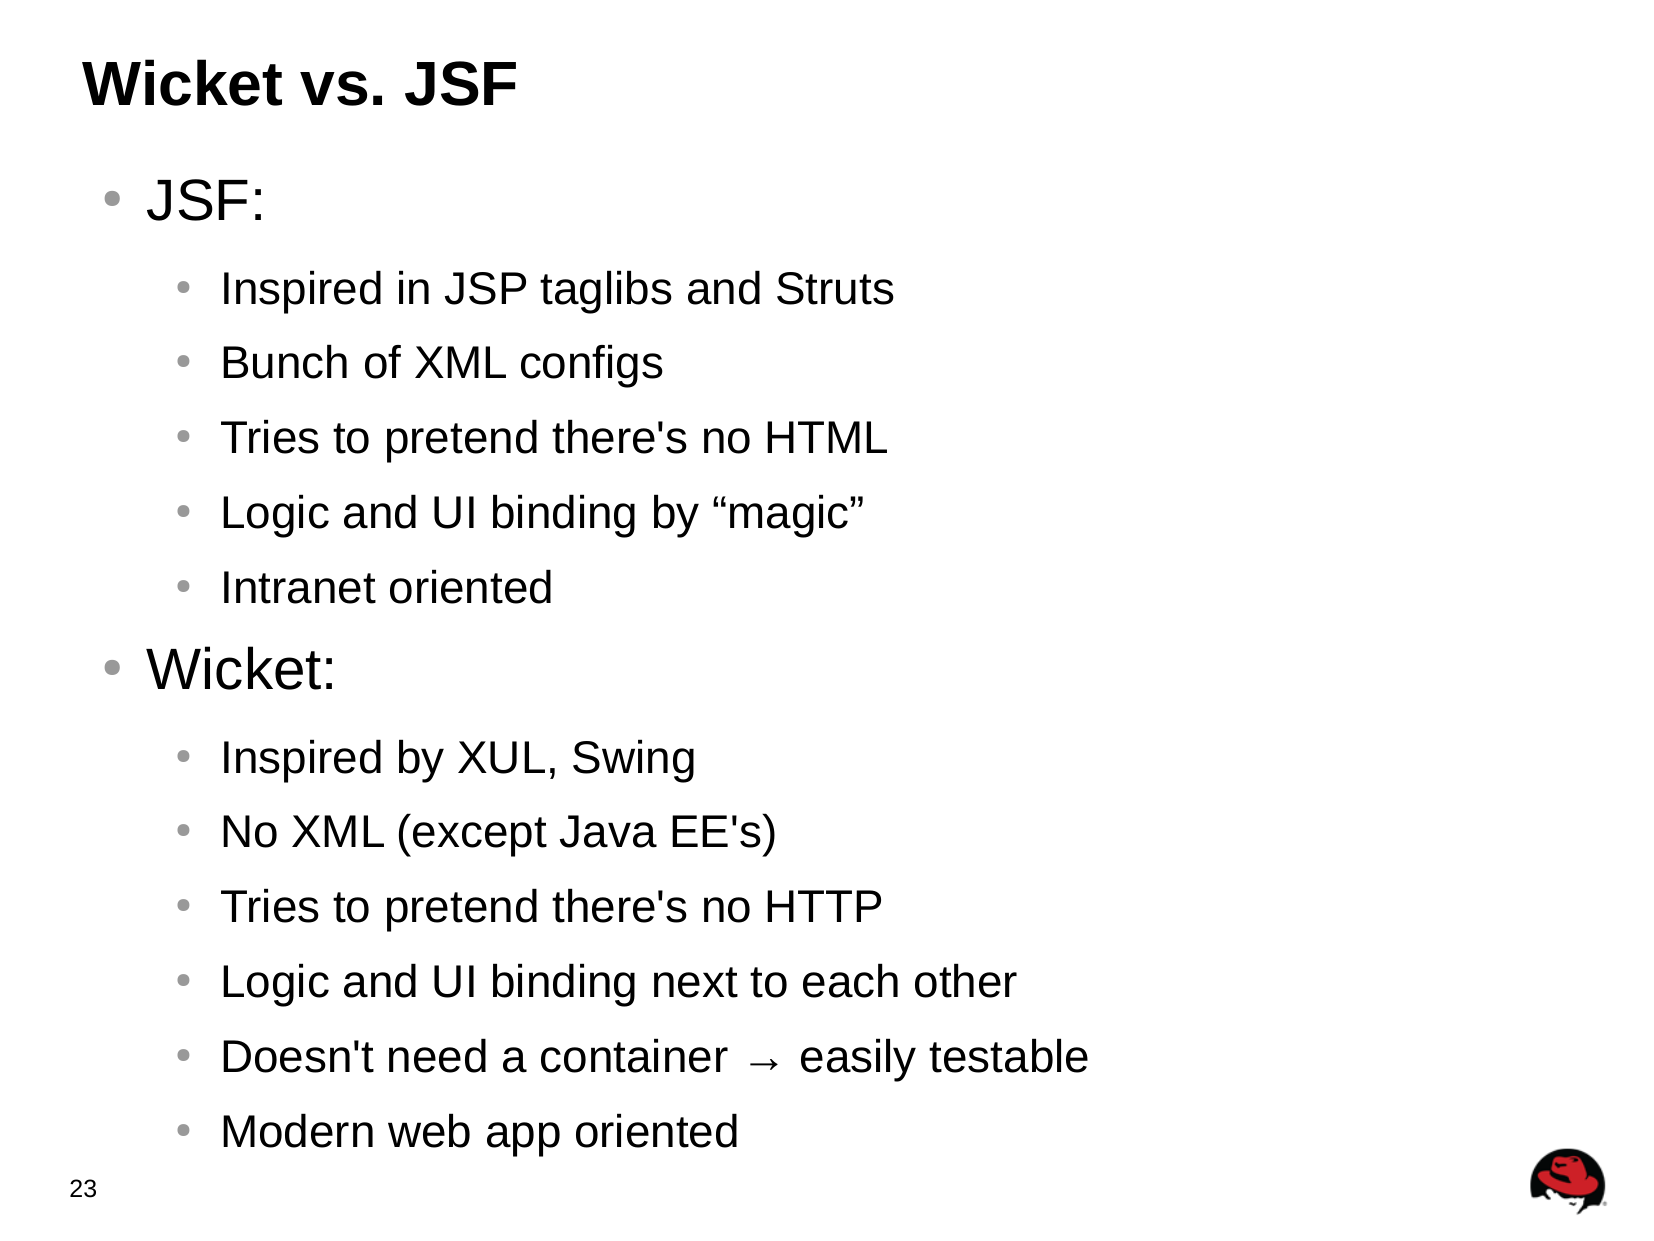

# Wicket vs. JSF
JSF:
Inspired in JSP taglibs and Struts
Bunch of XML configs
Tries to pretend there's no HTML
Logic and UI binding by “magic”
Intranet oriented
Wicket:
Inspired by XUL, Swing
No XML (except Java EE's)
Tries to pretend there's no HTTP
Logic and UI binding next to each other
Doesn't need a container → easily testable
Modern web app oriented